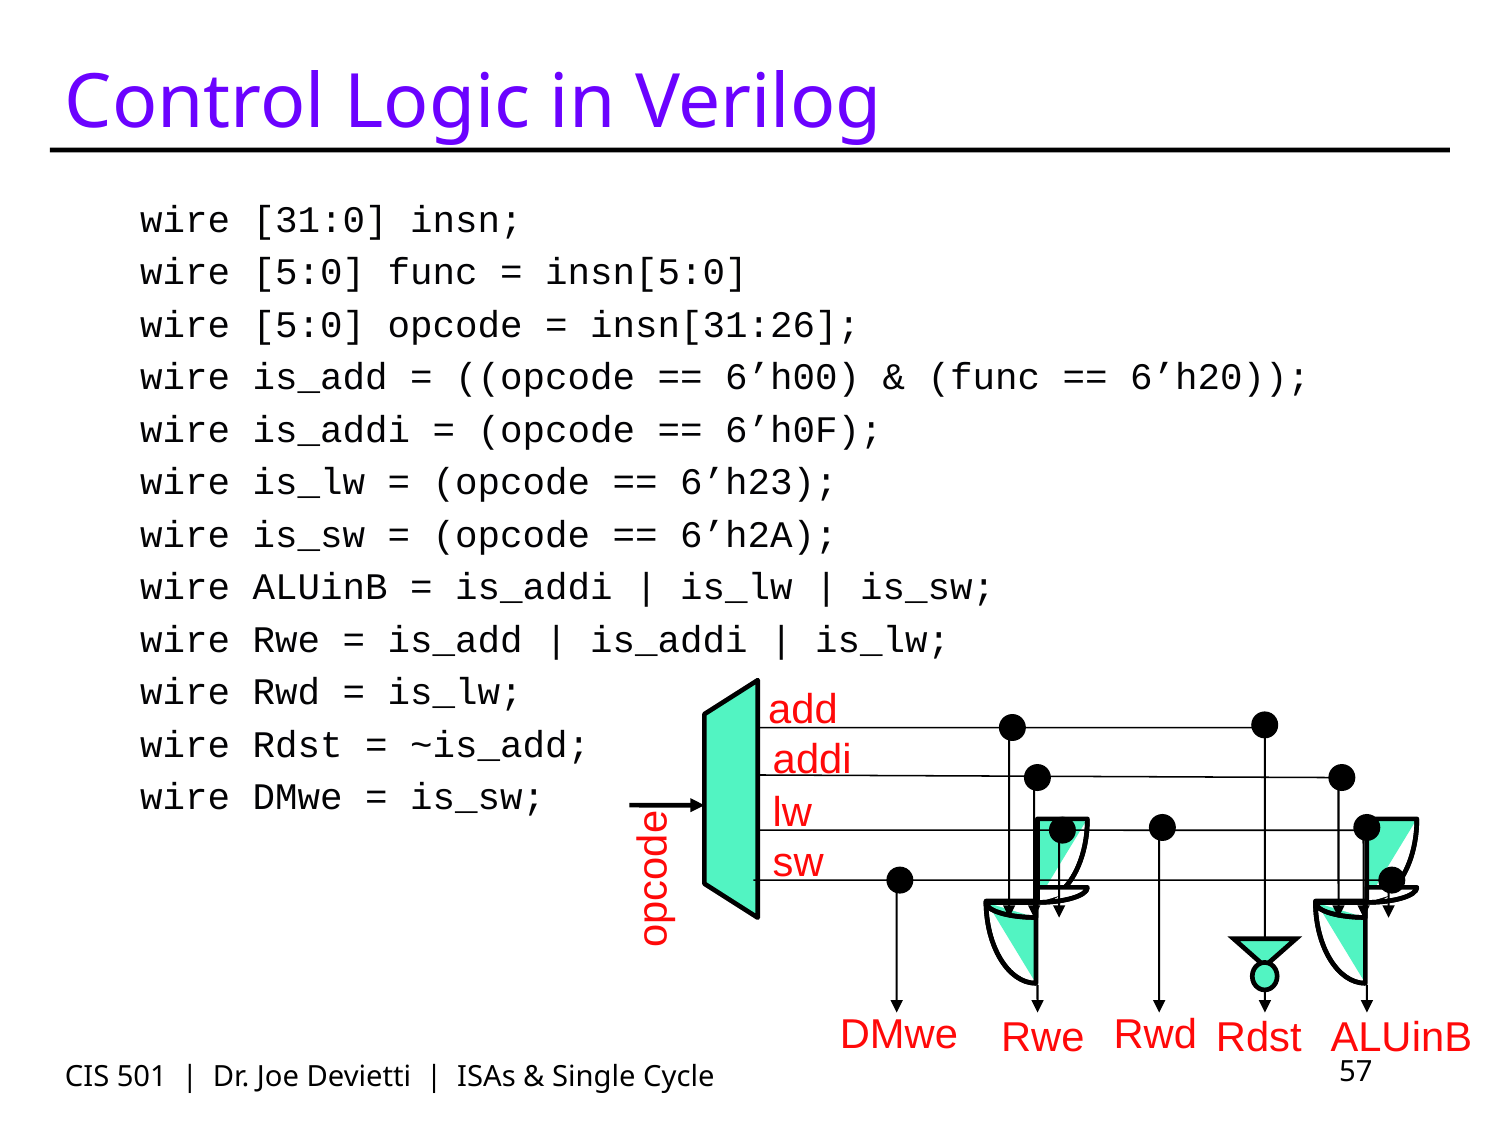

Control Logic in Verilog
wire [31:0] insn;
wire [5:0] func = insn[5:0]
wire [5:0] opcode = insn[31:26];
wire is_add = ((opcode == 6’h00) & (func == 6’h20));
wire is_addi = (opcode == 6’h0F);
wire is_lw = (opcode == 6’h23);
wire is_sw = (opcode == 6’h2A);
wire ALUinB = is_addi | is_lw | is_sw;
wire Rwe = is_add | is_addi | is_lw;
wire Rwd = is_lw;
wire Rdst = ~is_add;
wire DMwe = is_sw;
add
addi
lw
sw
opcode
DMwe
Rwd
Rwe
Rdst
ALUinB
CIS 501 | Dr. Joe Devietti | ISAs & Single Cycle